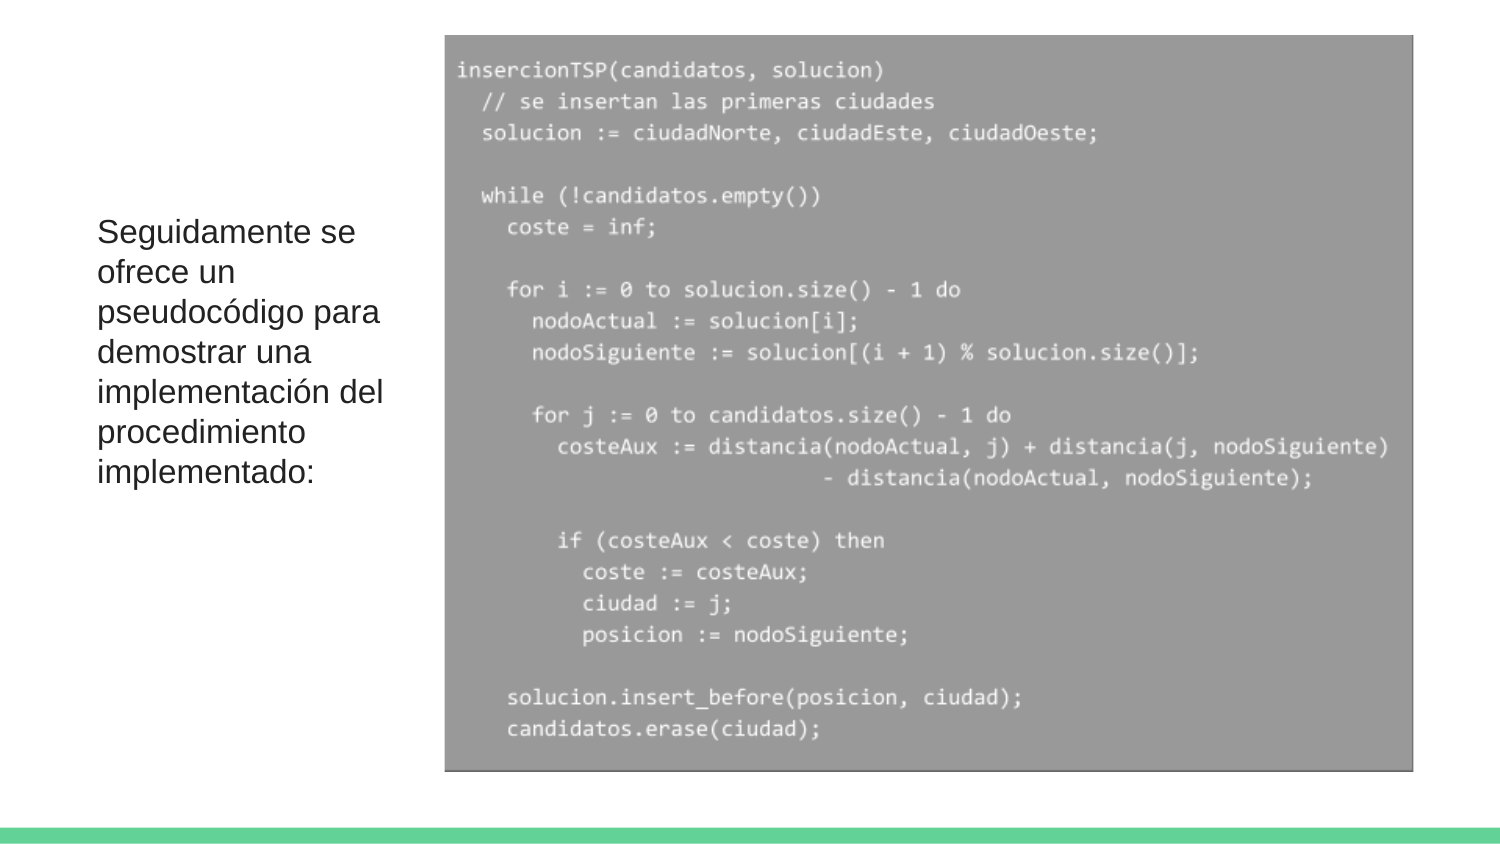

# Seguidamente se ofrece un pseudocódigo para demostrar una implementación del procedimiento implementado: